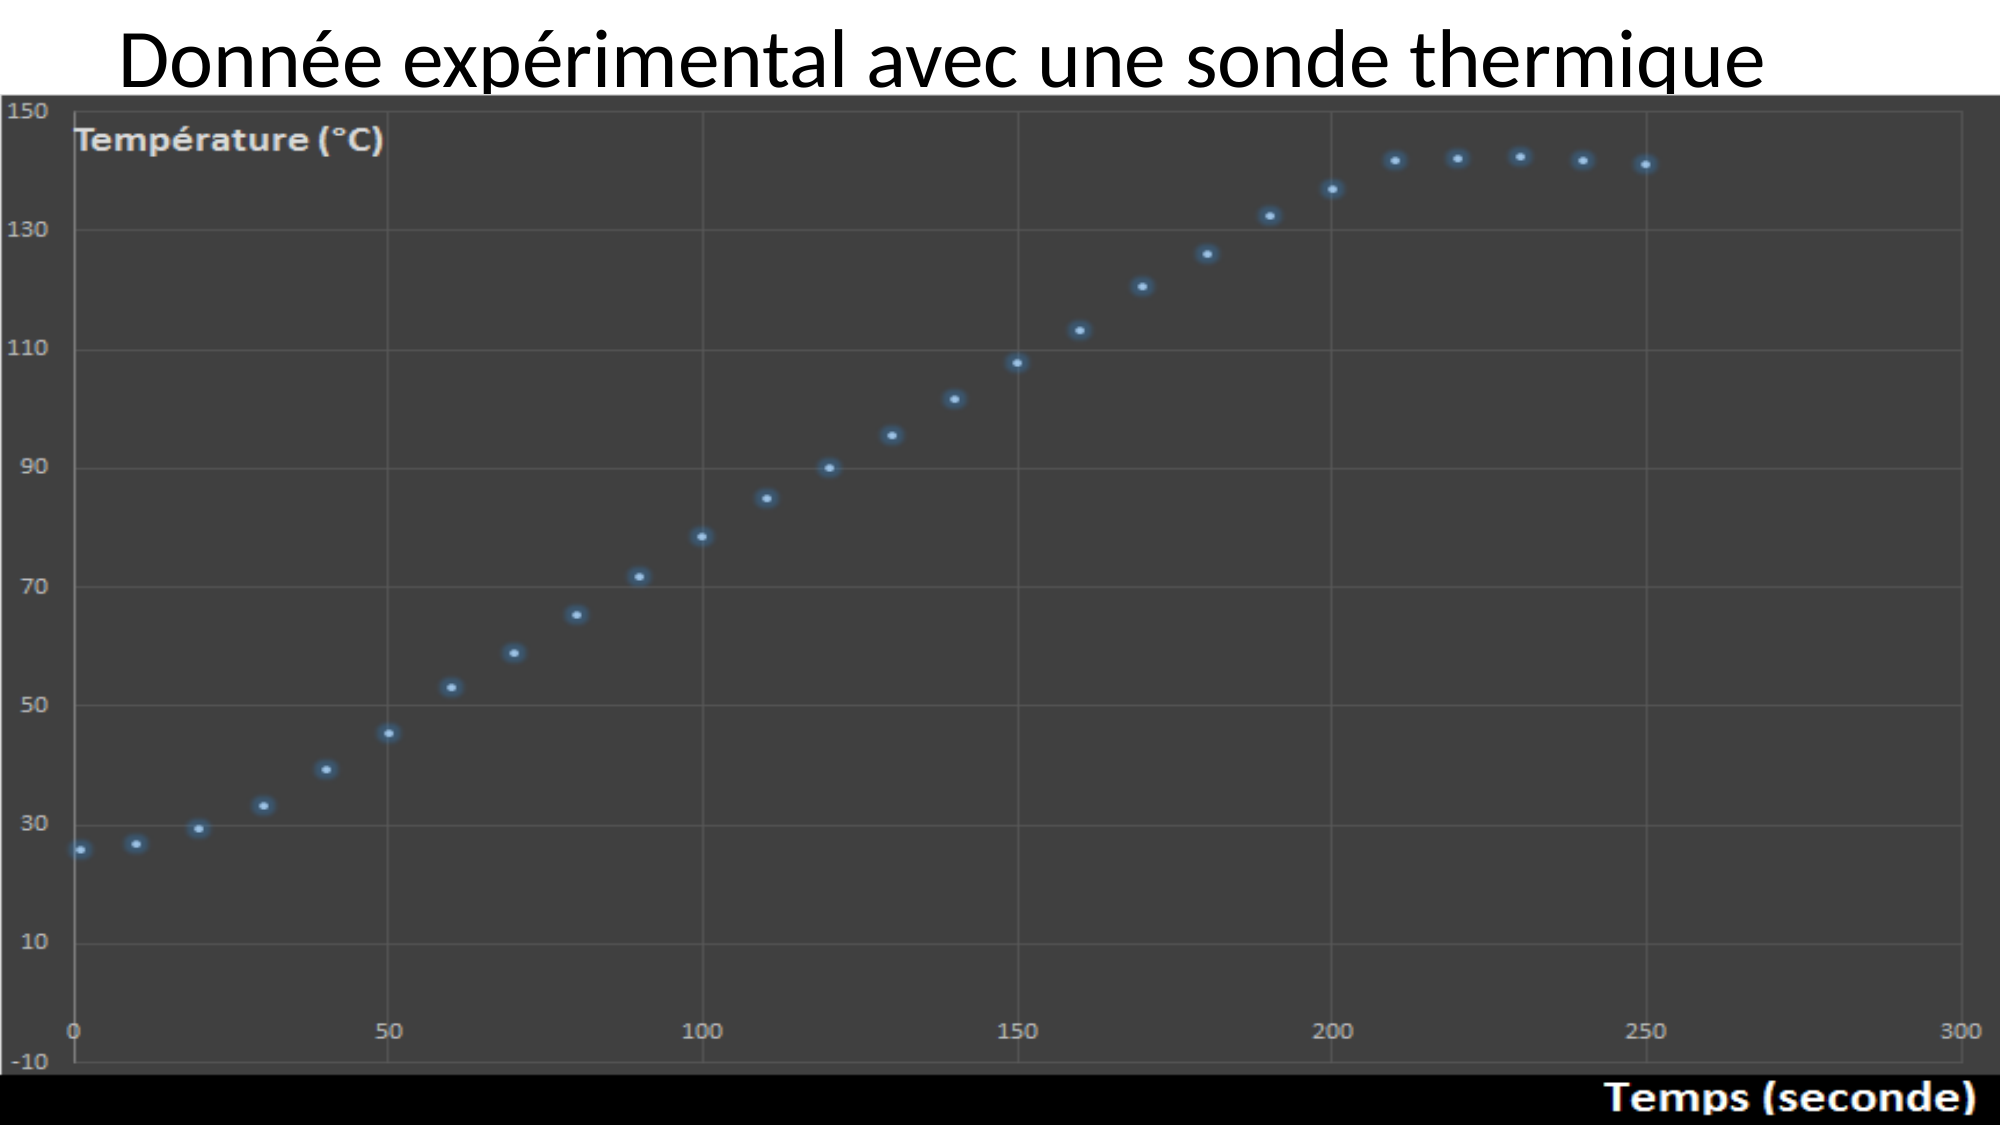

# Donnée expérimental avec une sonde thermique